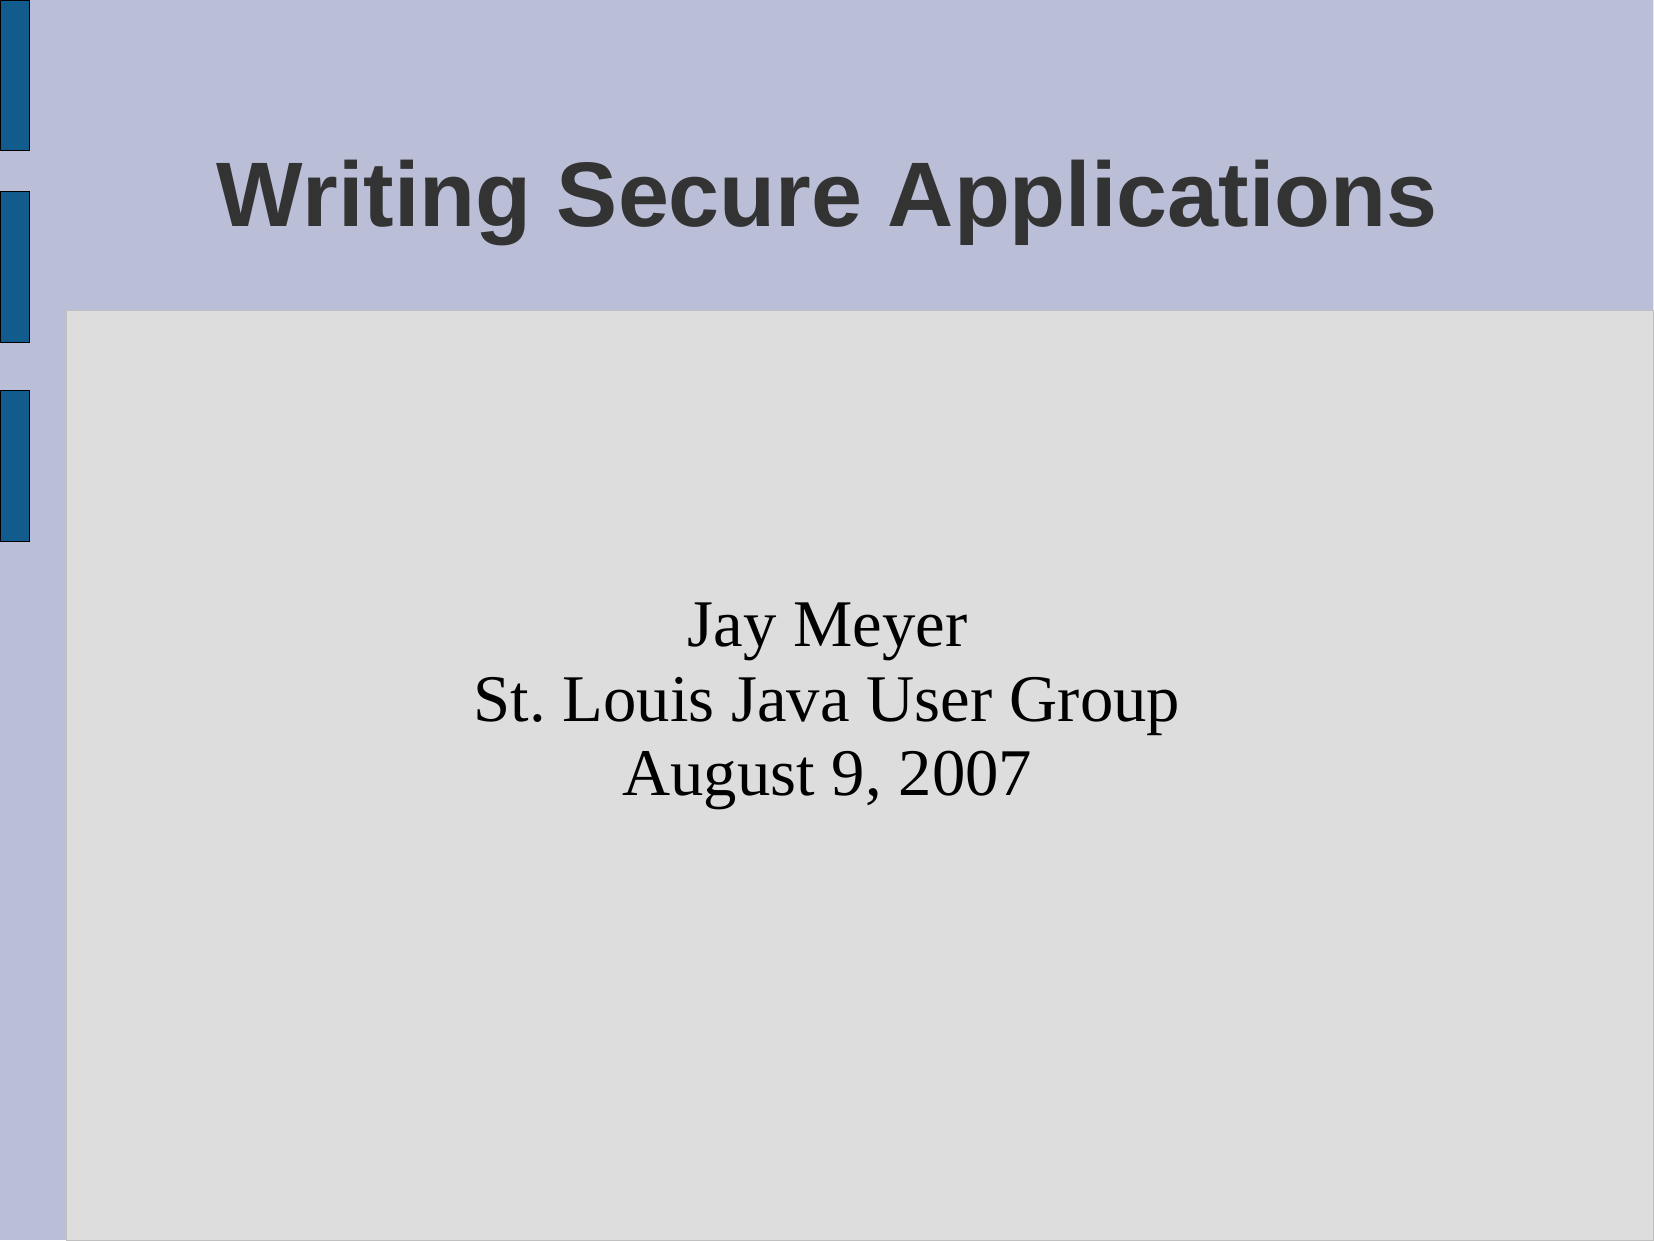

# Writing Secure Applications
Jay Meyer
St. Louis Java User Group
August 9, 2007